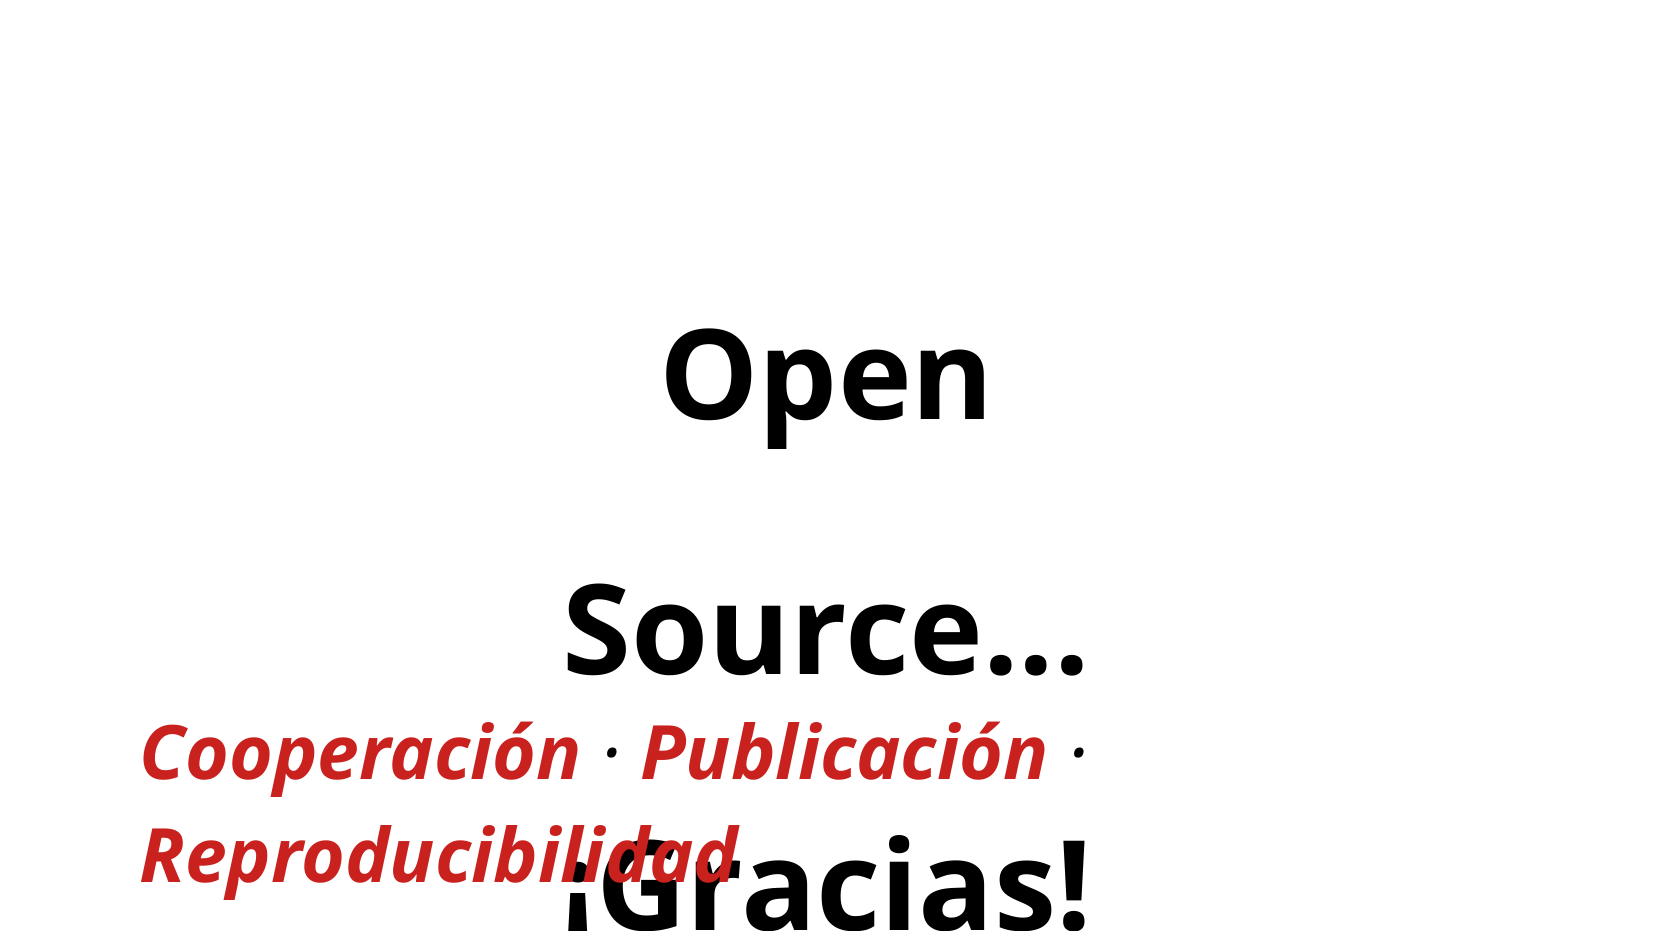

Open Source...
¡Gracias!
Cooperación · Publicación · Reproducibilidad